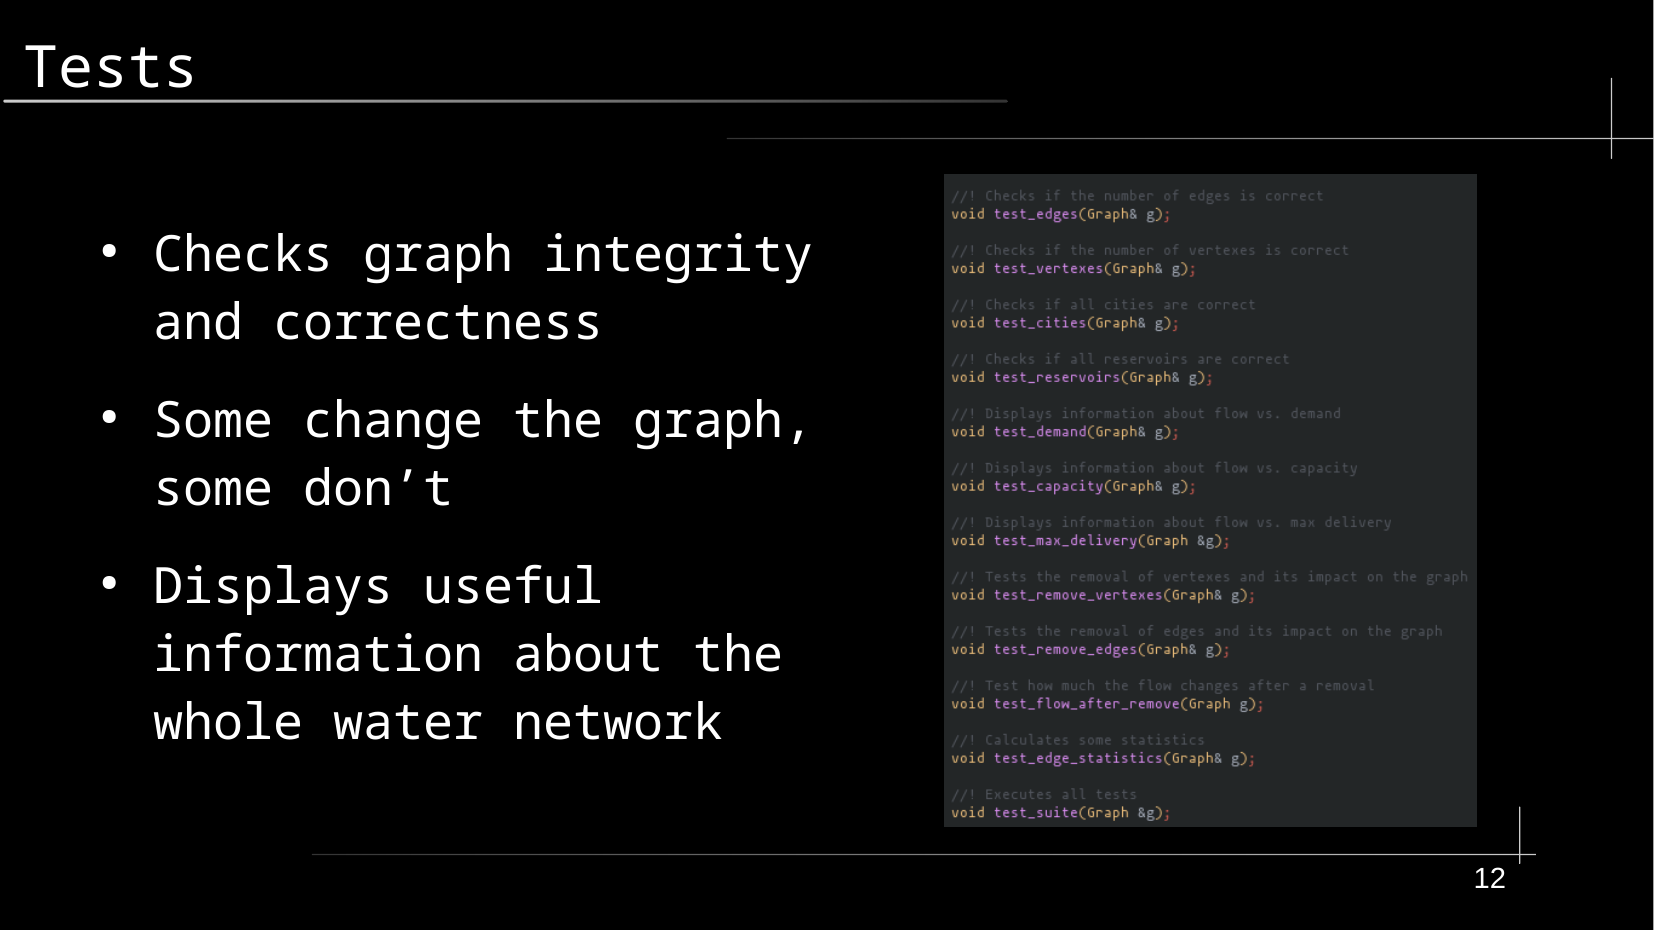

# Tests
Checks graph integrity and correctness
Some change the graph, some don’t
Displays useful information about the whole water network
12